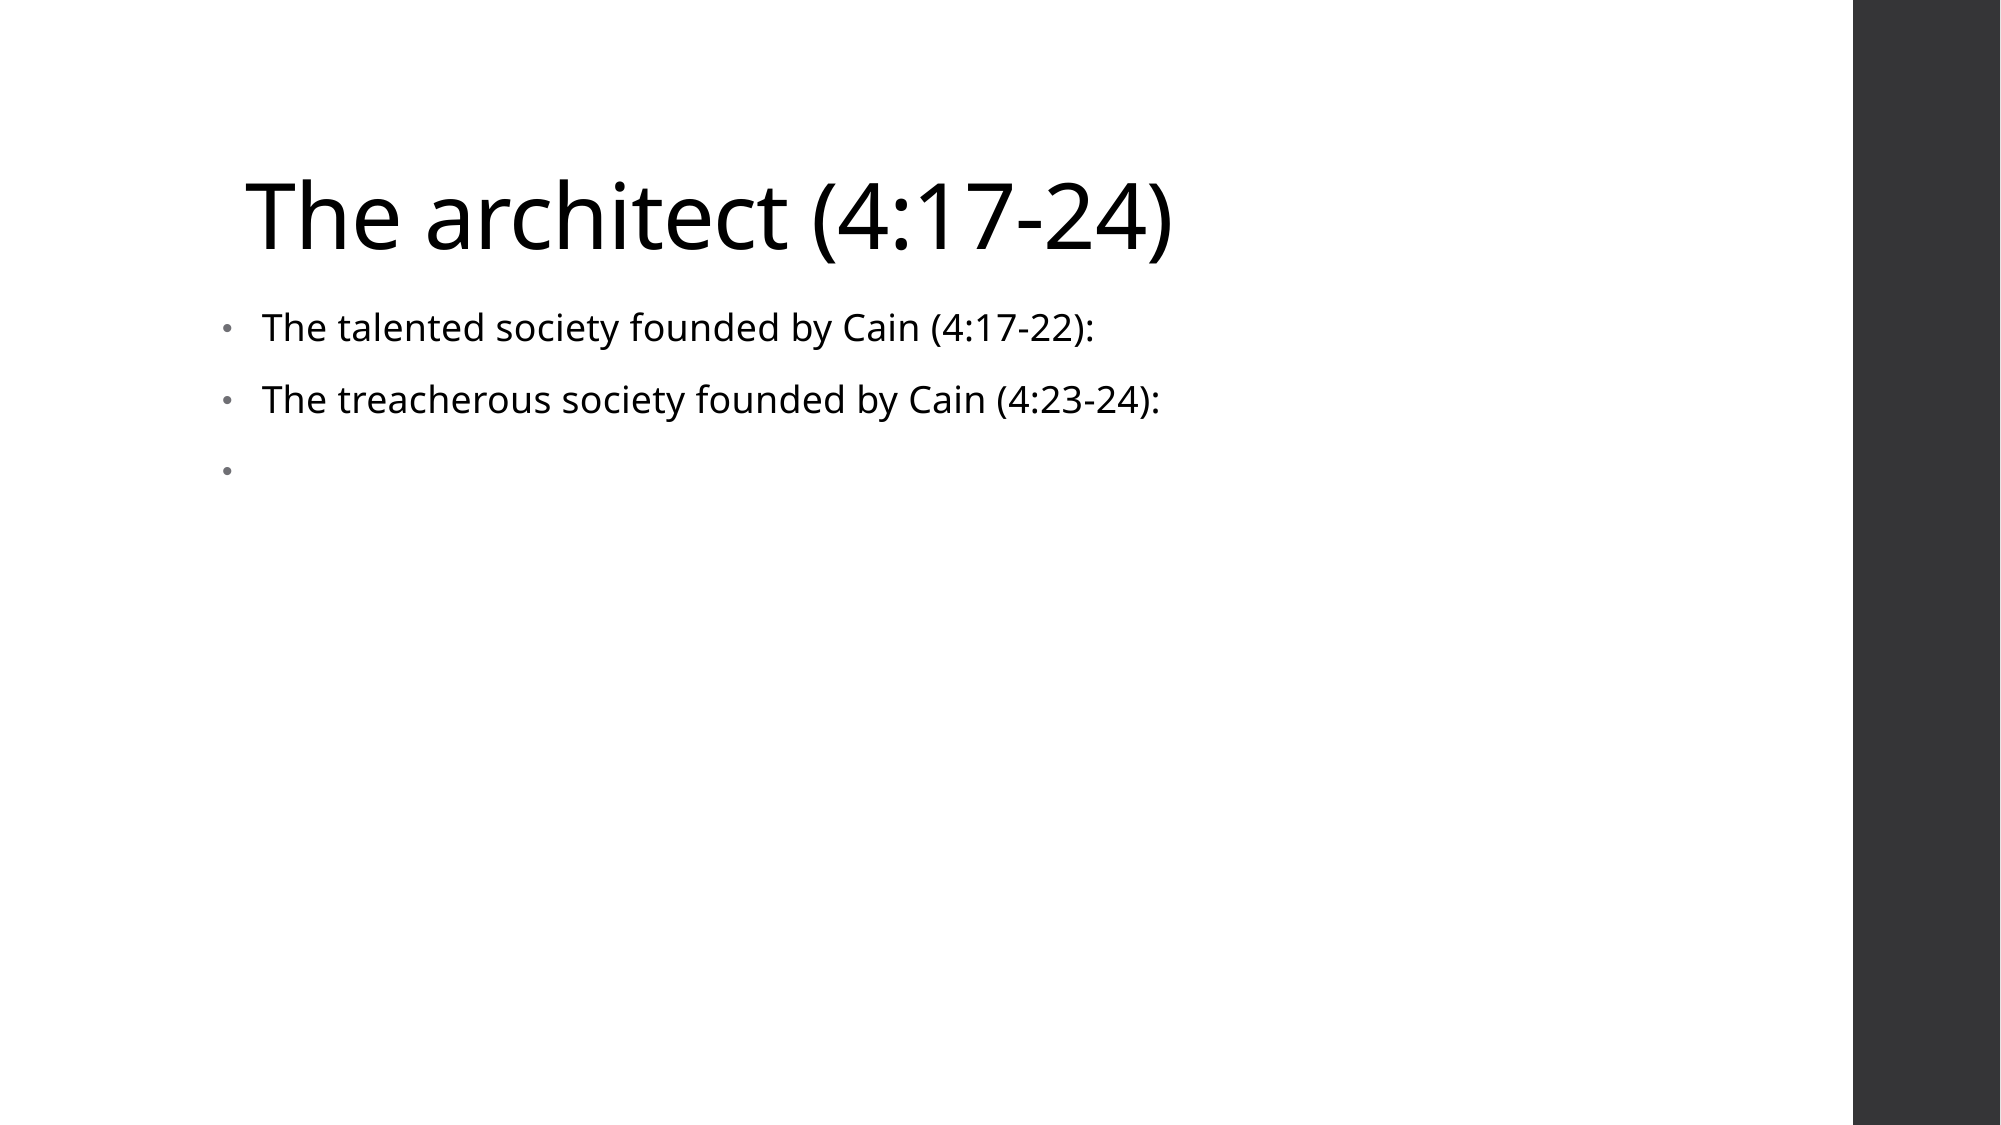

# The architect (4:17-24)
 The talented society founded by Cain (4:17-22):
 The treacherous society founded by Cain (4:23-24):